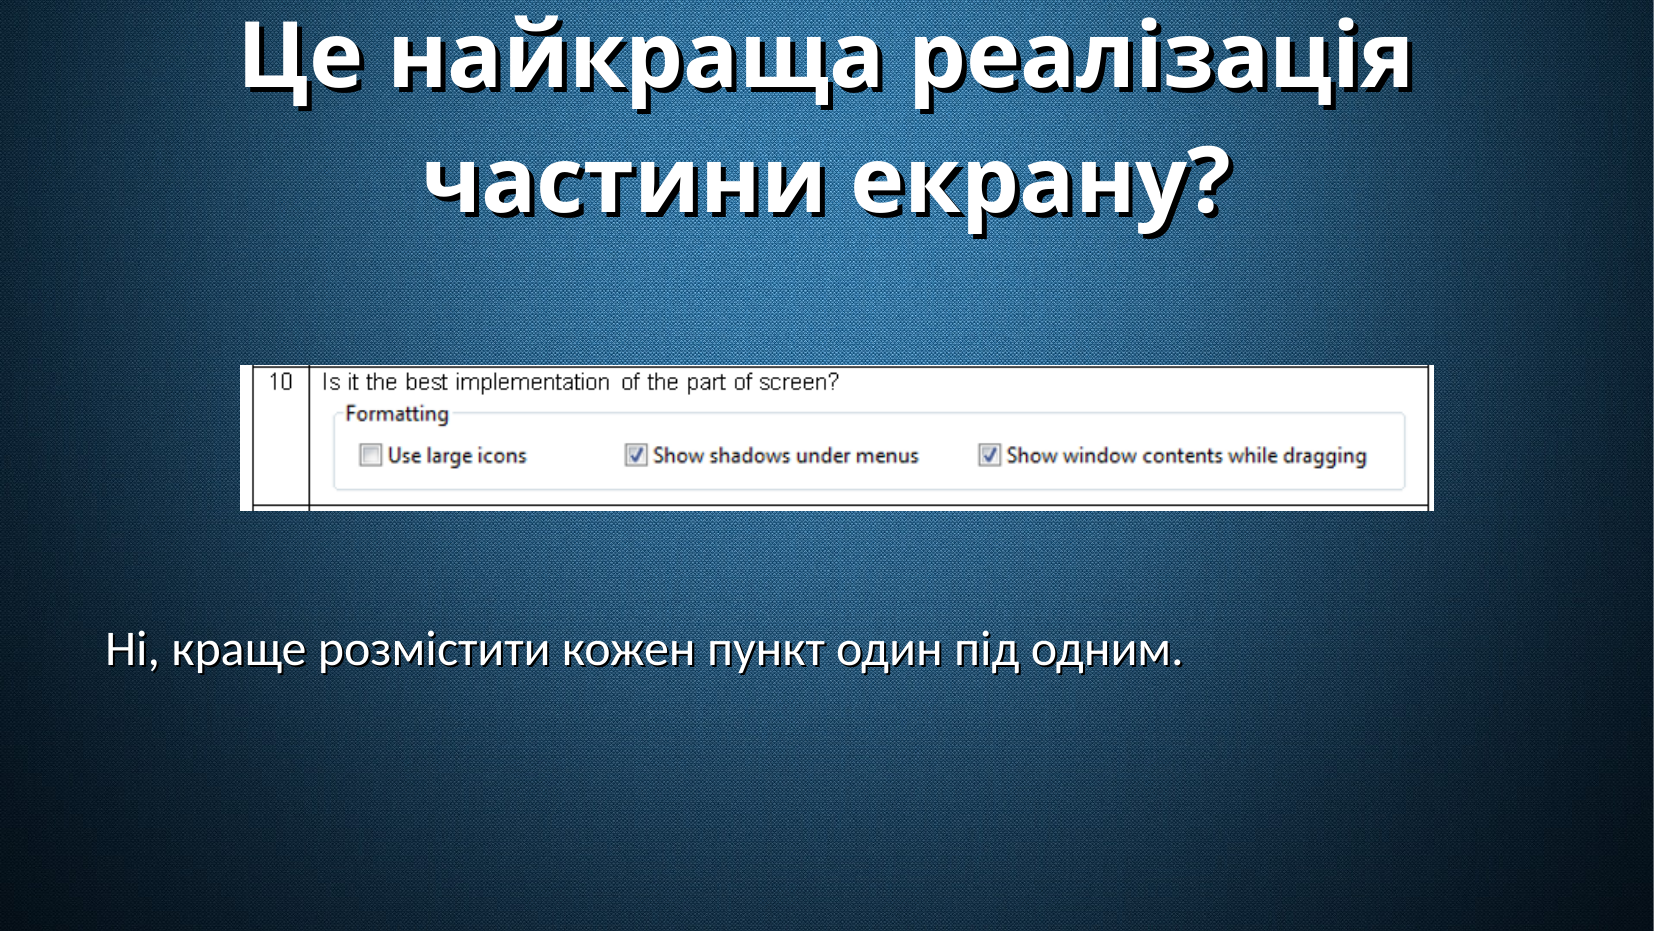

# Це найкраща реалізація частини екрану?
Ні, краще розмістити кожен пункт один під одним.